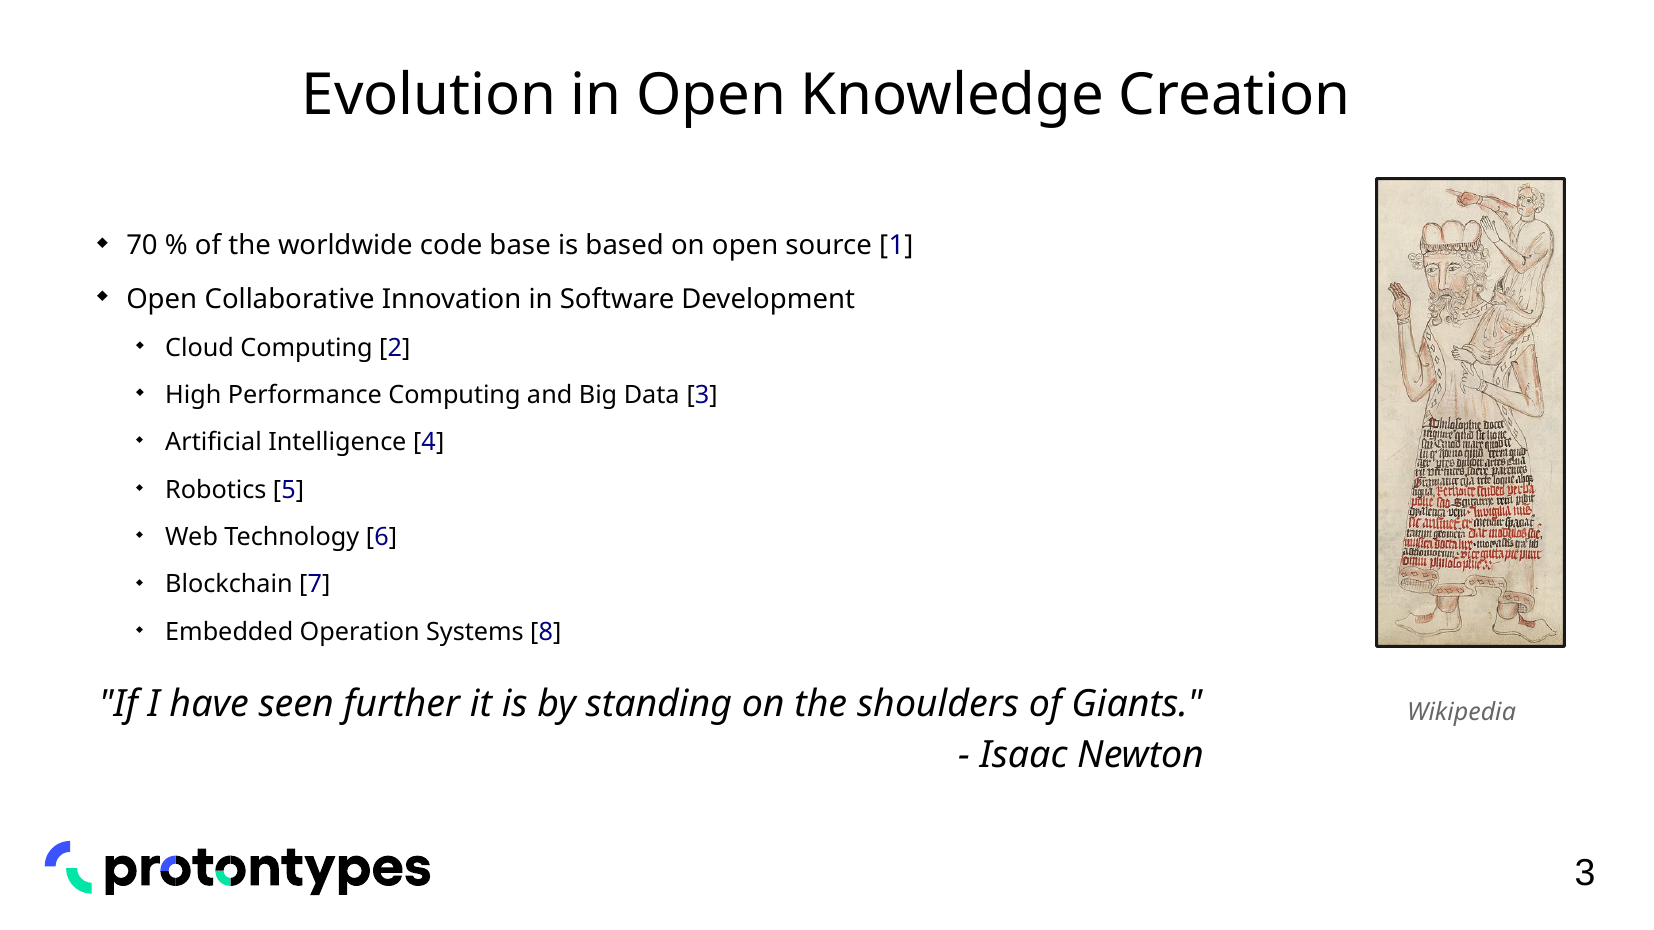

# Evolution in Open Knowledge Creation
70 % of the worldwide code base is based on open source [1]
Open Collaborative Innovation in Software Development
Cloud Computing [2]
High Performance Computing and Big Data [3]
Artificial Intelligence [4]
Robotics [5]
Web Technology [6]
Blockchain [7]
Embedded Operation Systems [8]
"If I have seen further it is by standing on the shoulders of Giants."
- Isaac Newton
Wikipedia
3